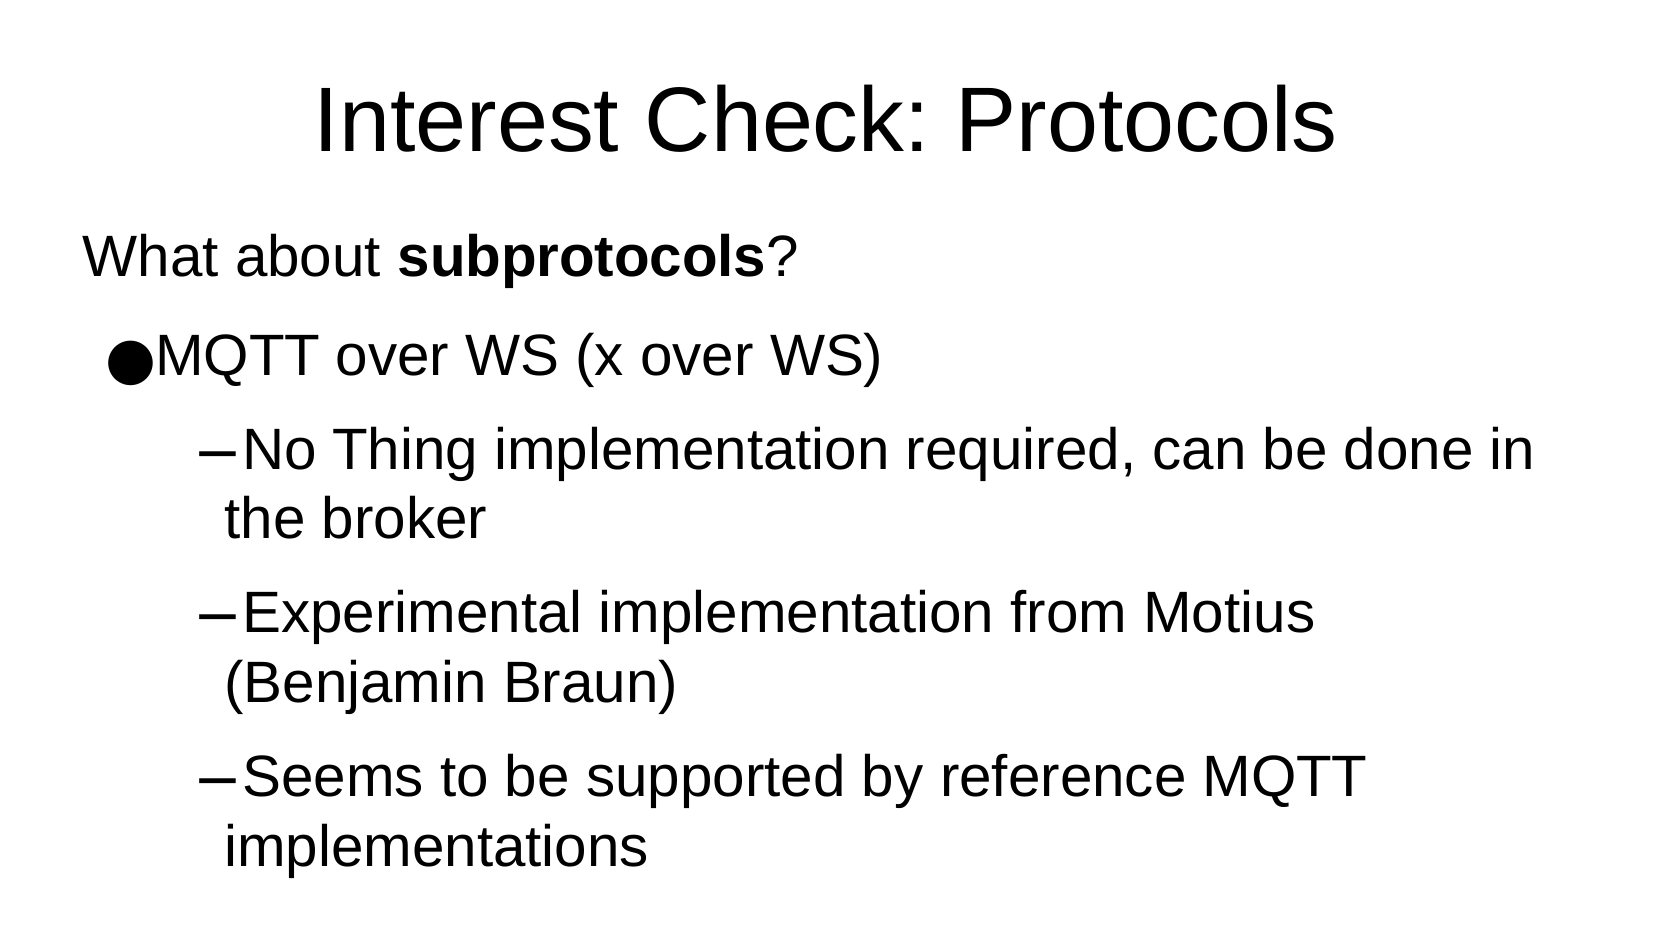

Interest Check: Protocols
What about subprotocols?
MQTT over WS (x over WS)
No Thing implementation required, can be done in the broker
Experimental implementation from Motius (Benjamin Braun)
Seems to be supported by reference MQTT implementations